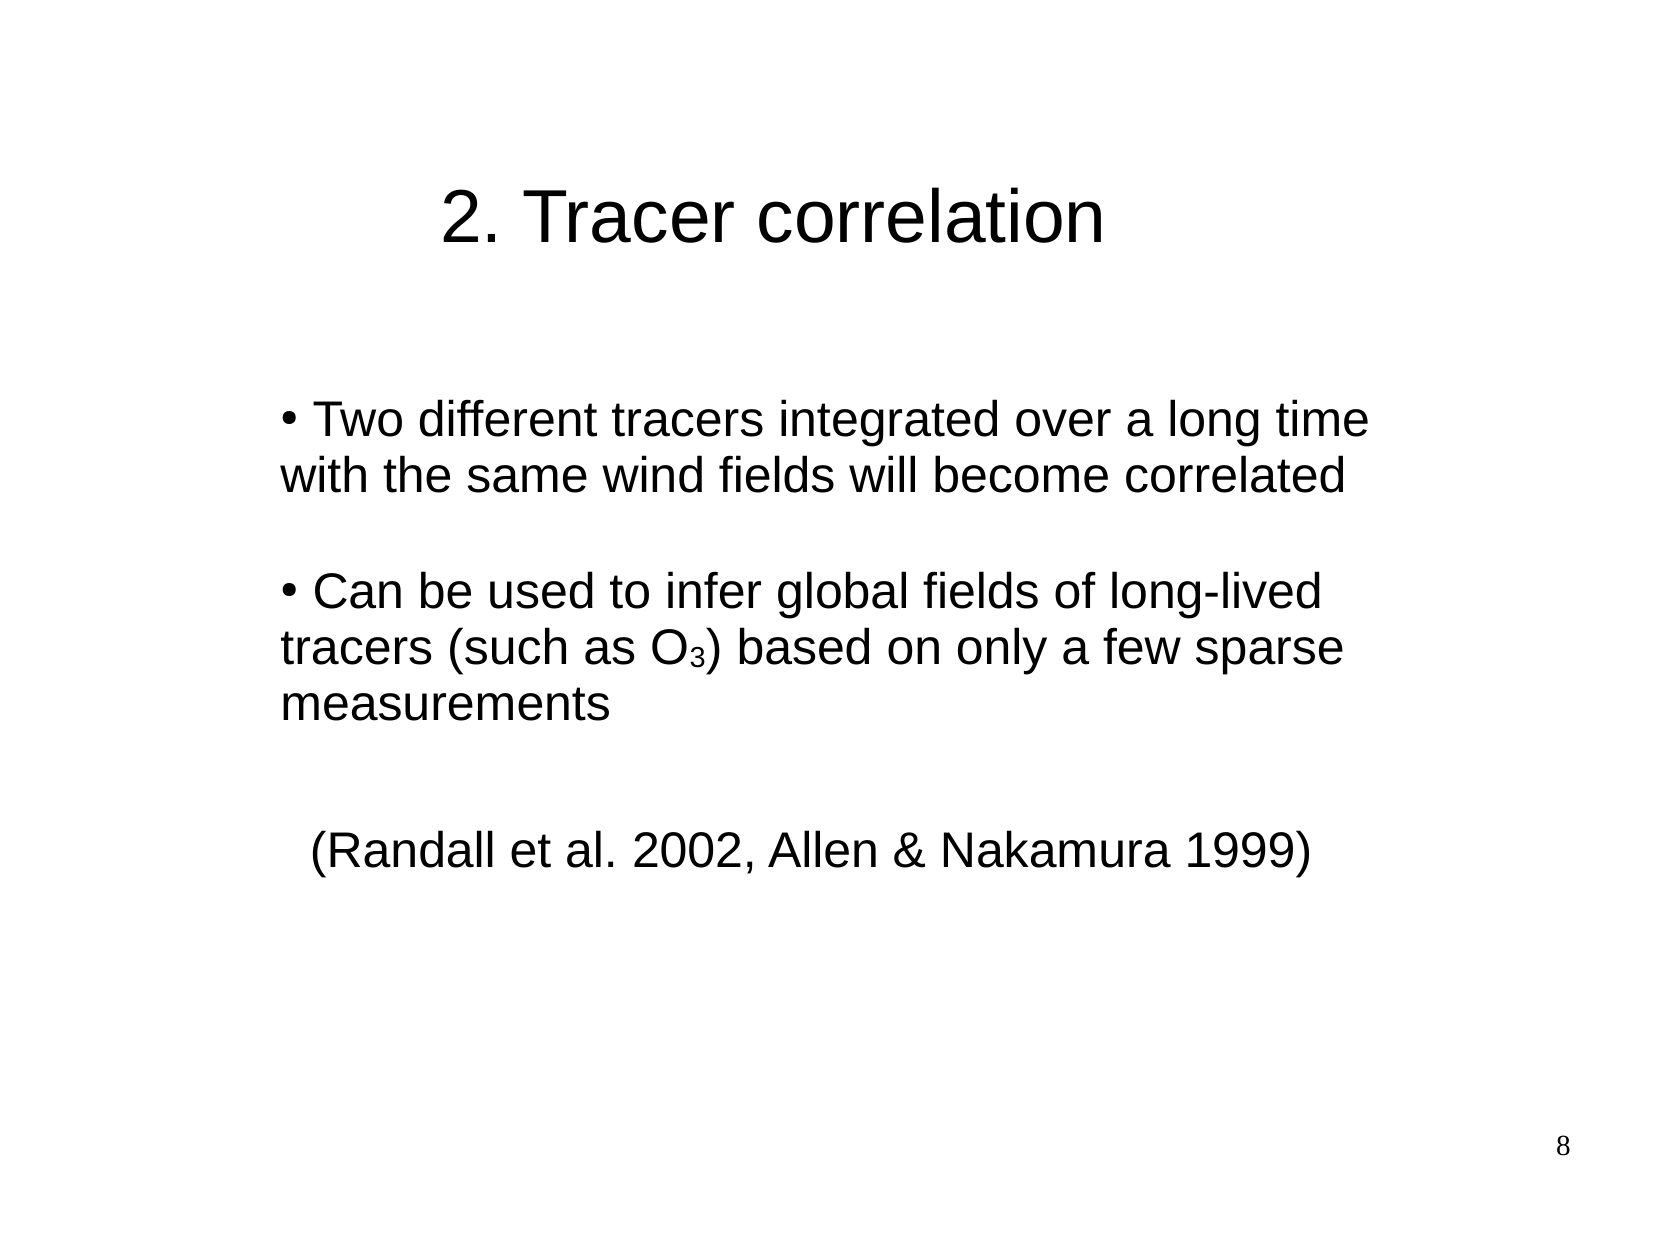

2. Tracer correlation
 Two different tracers integrated over a long time with the same wind fields will become correlated
 Can be used to infer global fields of long-lived tracers (such as O3) based on only a few sparse measurements
(Randall et al. 2002, Allen & Nakamura 1999)
8